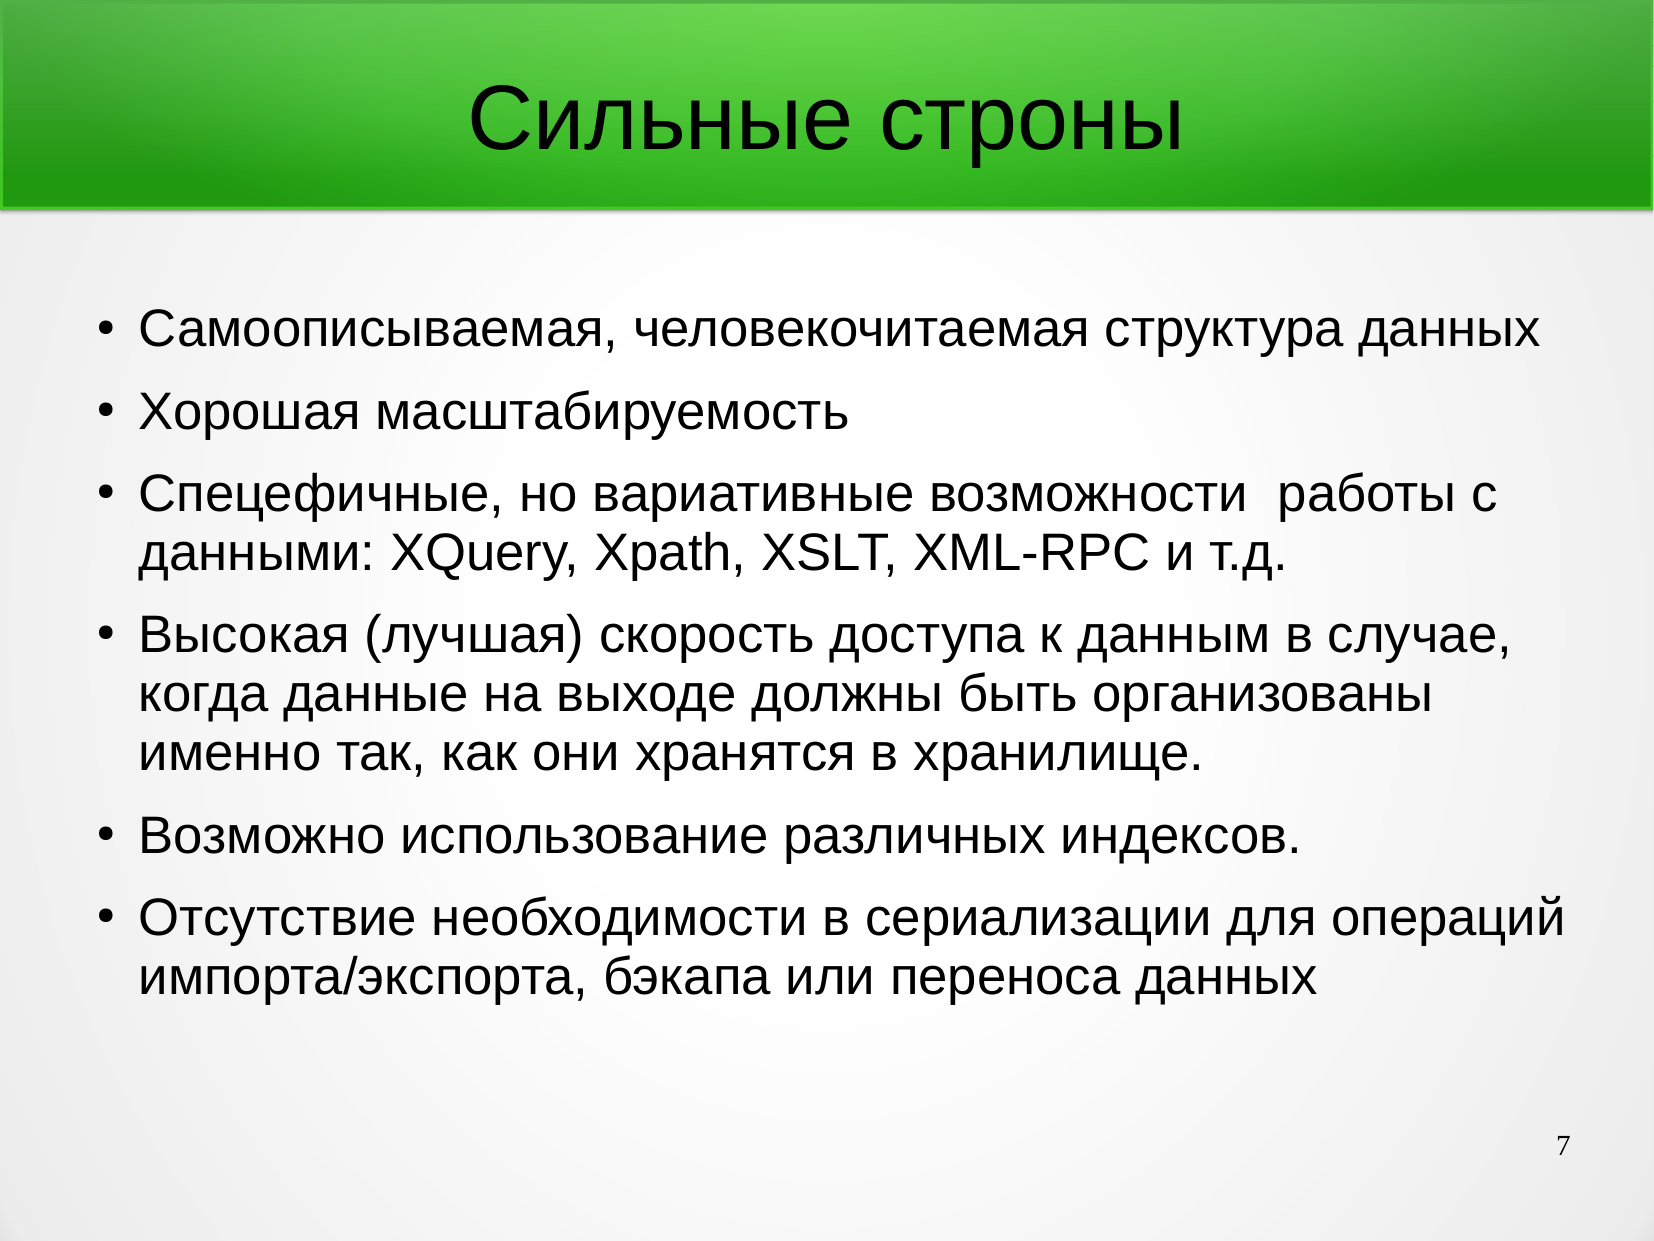

# Сильные строны
Самоописываемая, человекочитаемая структура данных
Хорошая масштабируемость
Спецефичные, но вариативные возможности работы с данными: XQuery, Xpath, XSLT, XML-RPC и т.д.
Высокая (лучшая) скорость доступа к данным в случае, когда данные на выходе должны быть организованы именно так, как они хранятся в хранилище.
Возможно использование различных индексов.
Отсутствие необходимости в сериализации для операций импорта/экспорта, бэкапа или переноса данных
7